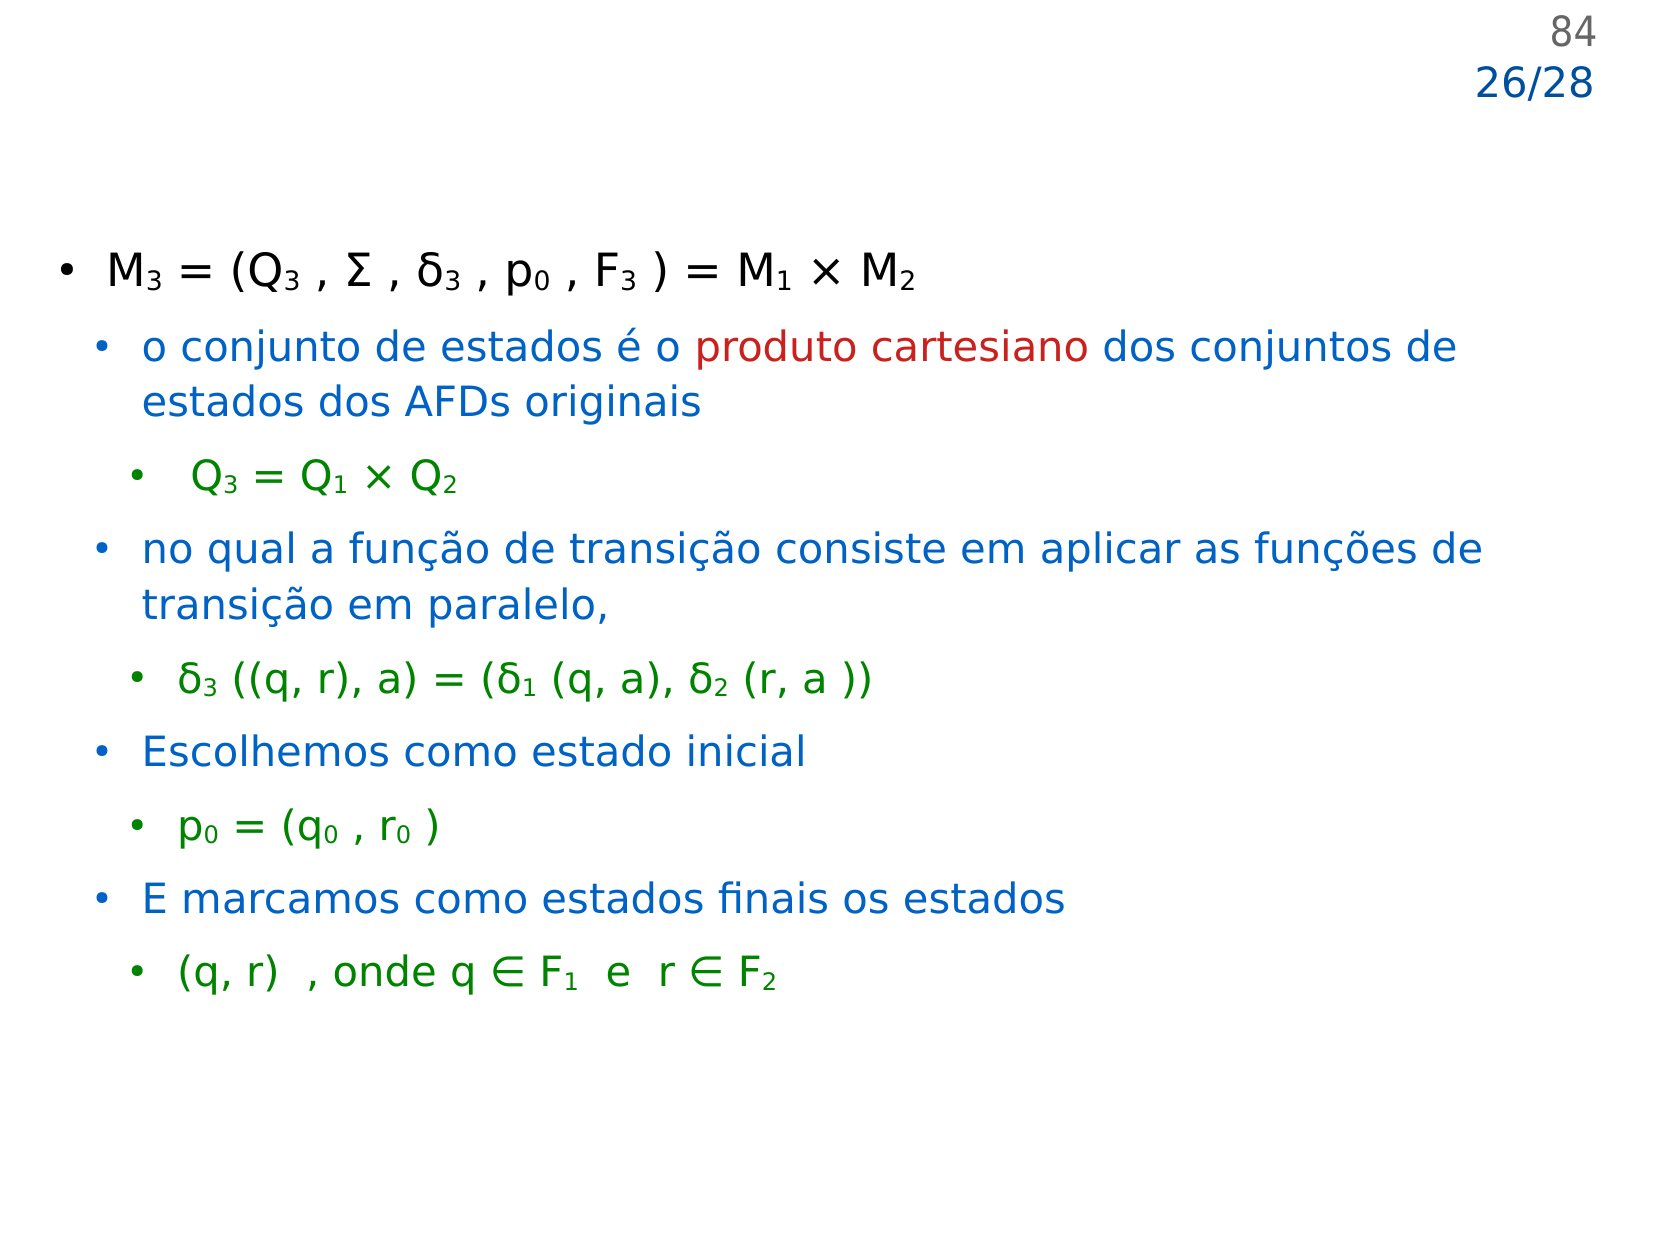

84
#
26
M3 = (Q3 , Σ , δ3 , p0 , F3 ) = M1 × M2
o conjunto de estados é o produto cartesiano dos conjuntos de estados dos AFDs originais
 Q3 = Q1 × Q2
no qual a função de transição consiste em aplicar as funções de transição em paralelo,
δ3 ((q, r), a) = (δ1 (q, a), δ2 (r, a ))
Escolhemos como estado inicial
p0 = (q0 , r0 )
E marcamos como estados finais os estados
(q, r) , onde q ∈ F1 e r ∈ F2